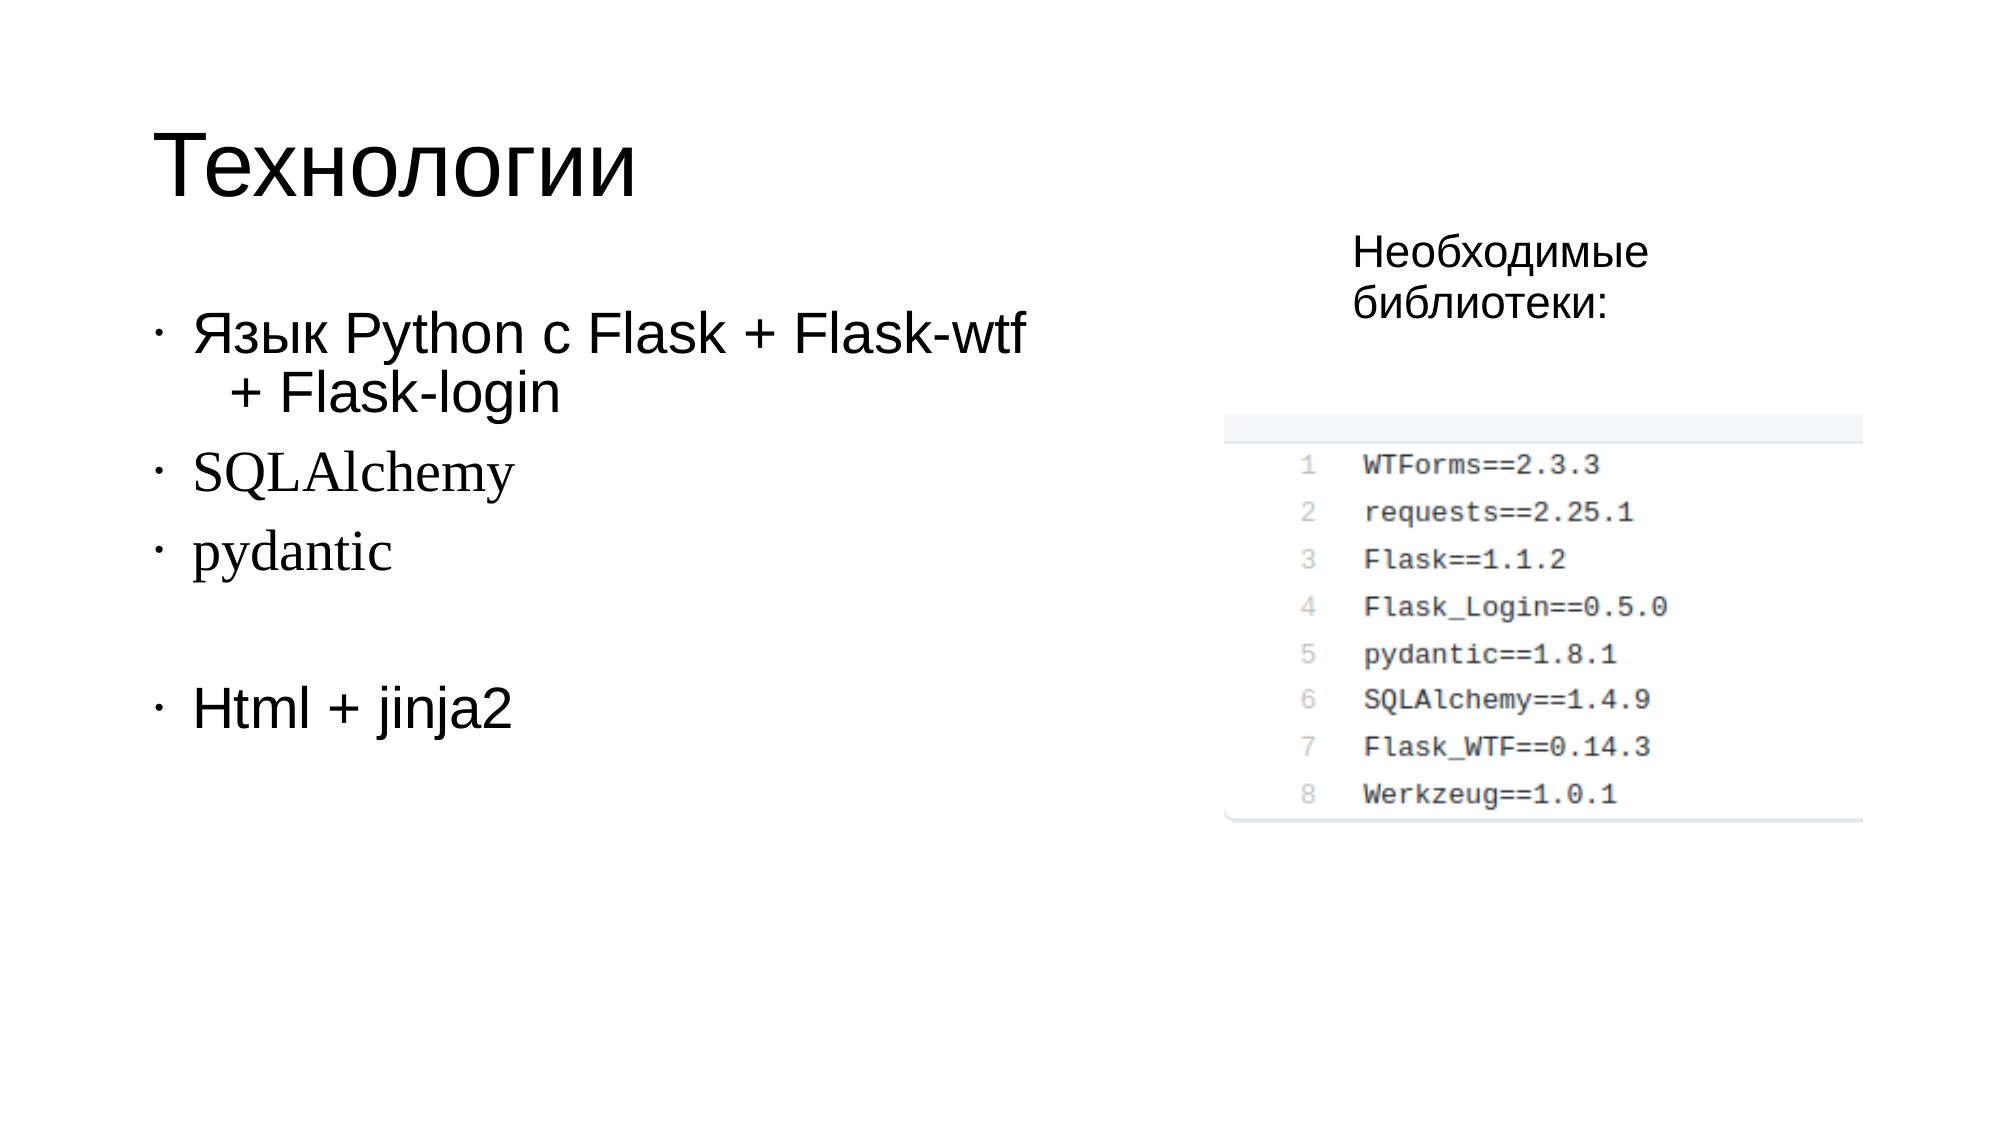

# Технологии
Необходимые библиотеки:
Язык Python с Flask + Flask-wtf + Flask-login
SQLAlchemy
pydantic
Html + jinja2